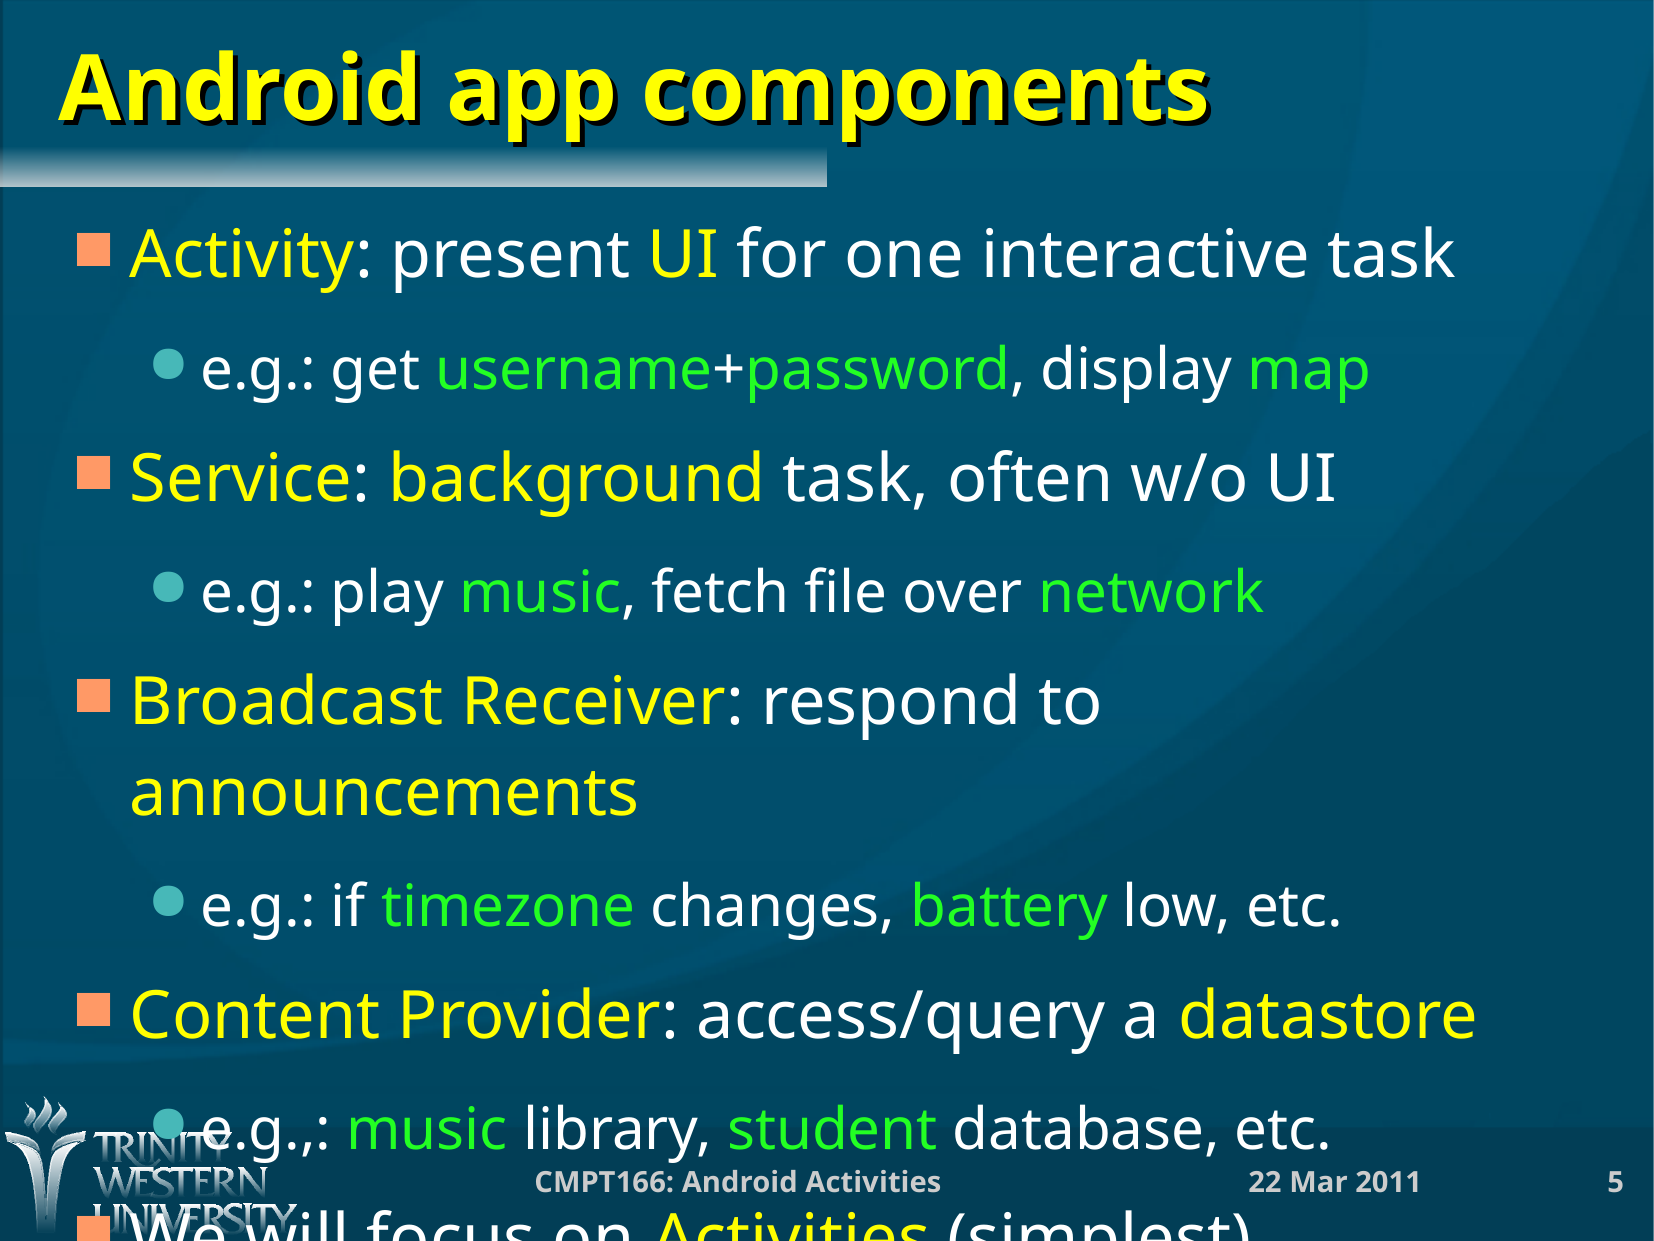

# Android app components
Activity: present UI for one interactive task
e.g.: get username+password, display map
Service: background task, often w/o UI
e.g.: play music, fetch file over network
Broadcast Receiver: respond to announcements
e.g.: if timezone changes, battery low, etc.
Content Provider: access/query a datastore
e.g.,: music library, student database, etc.
We will focus on Activities (simplest)
CMPT166: Android Activities
22 Mar 2011
5